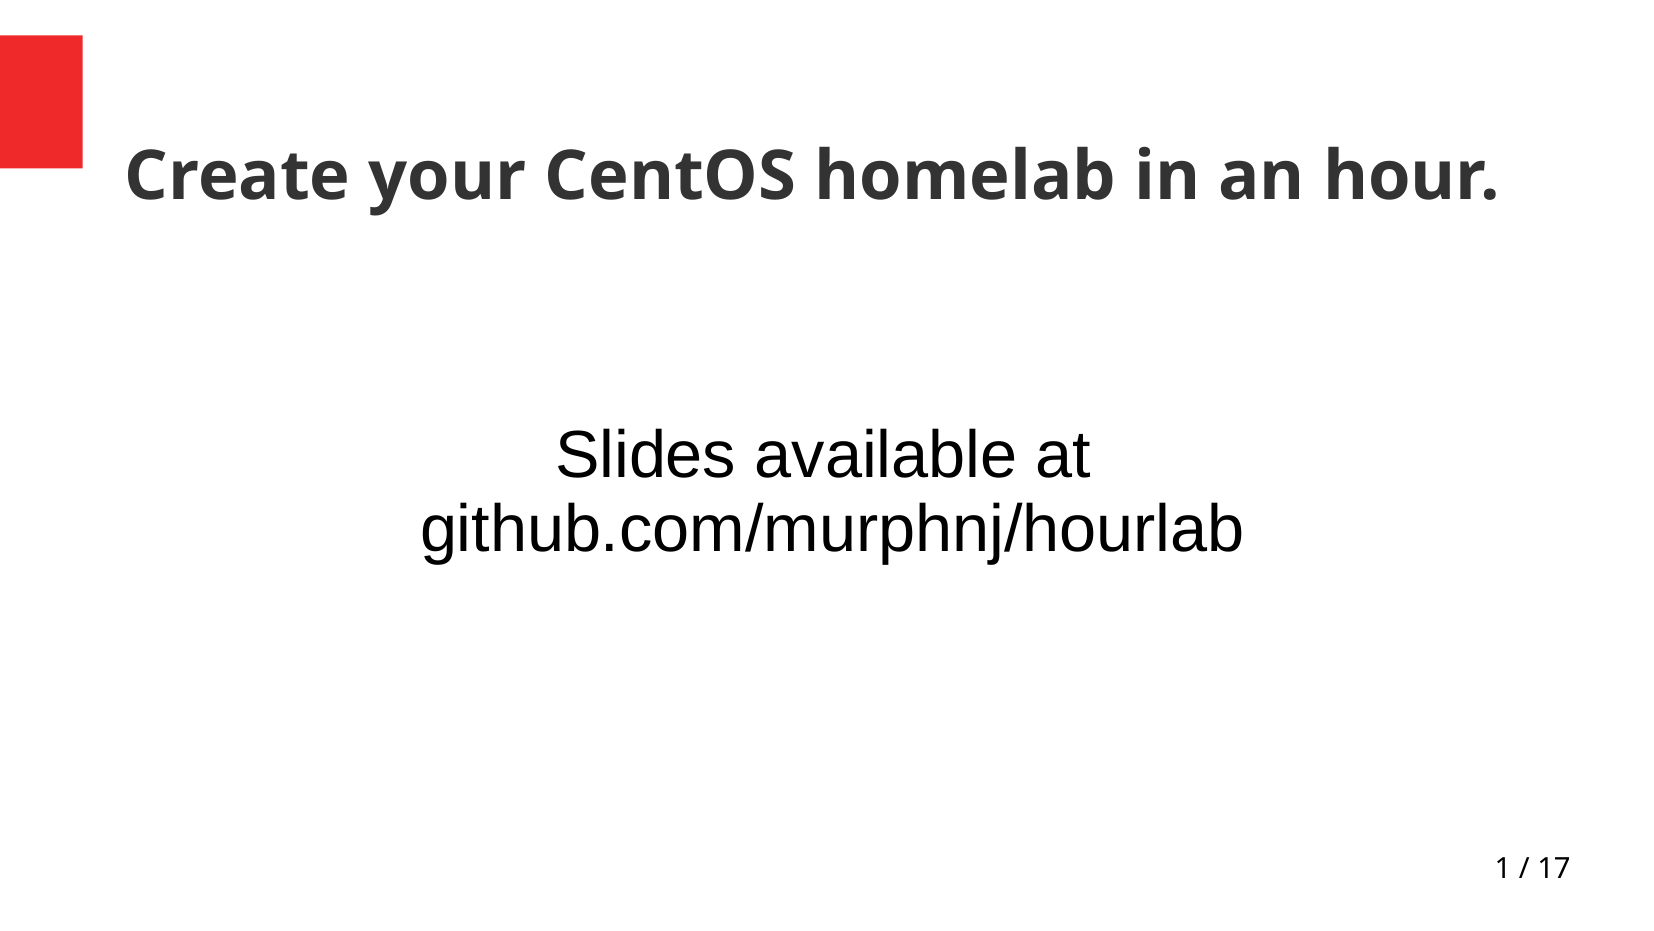

# Create your CentOS homelab in an hour.
Slides available at
github.com/murphnj/hourlab
1